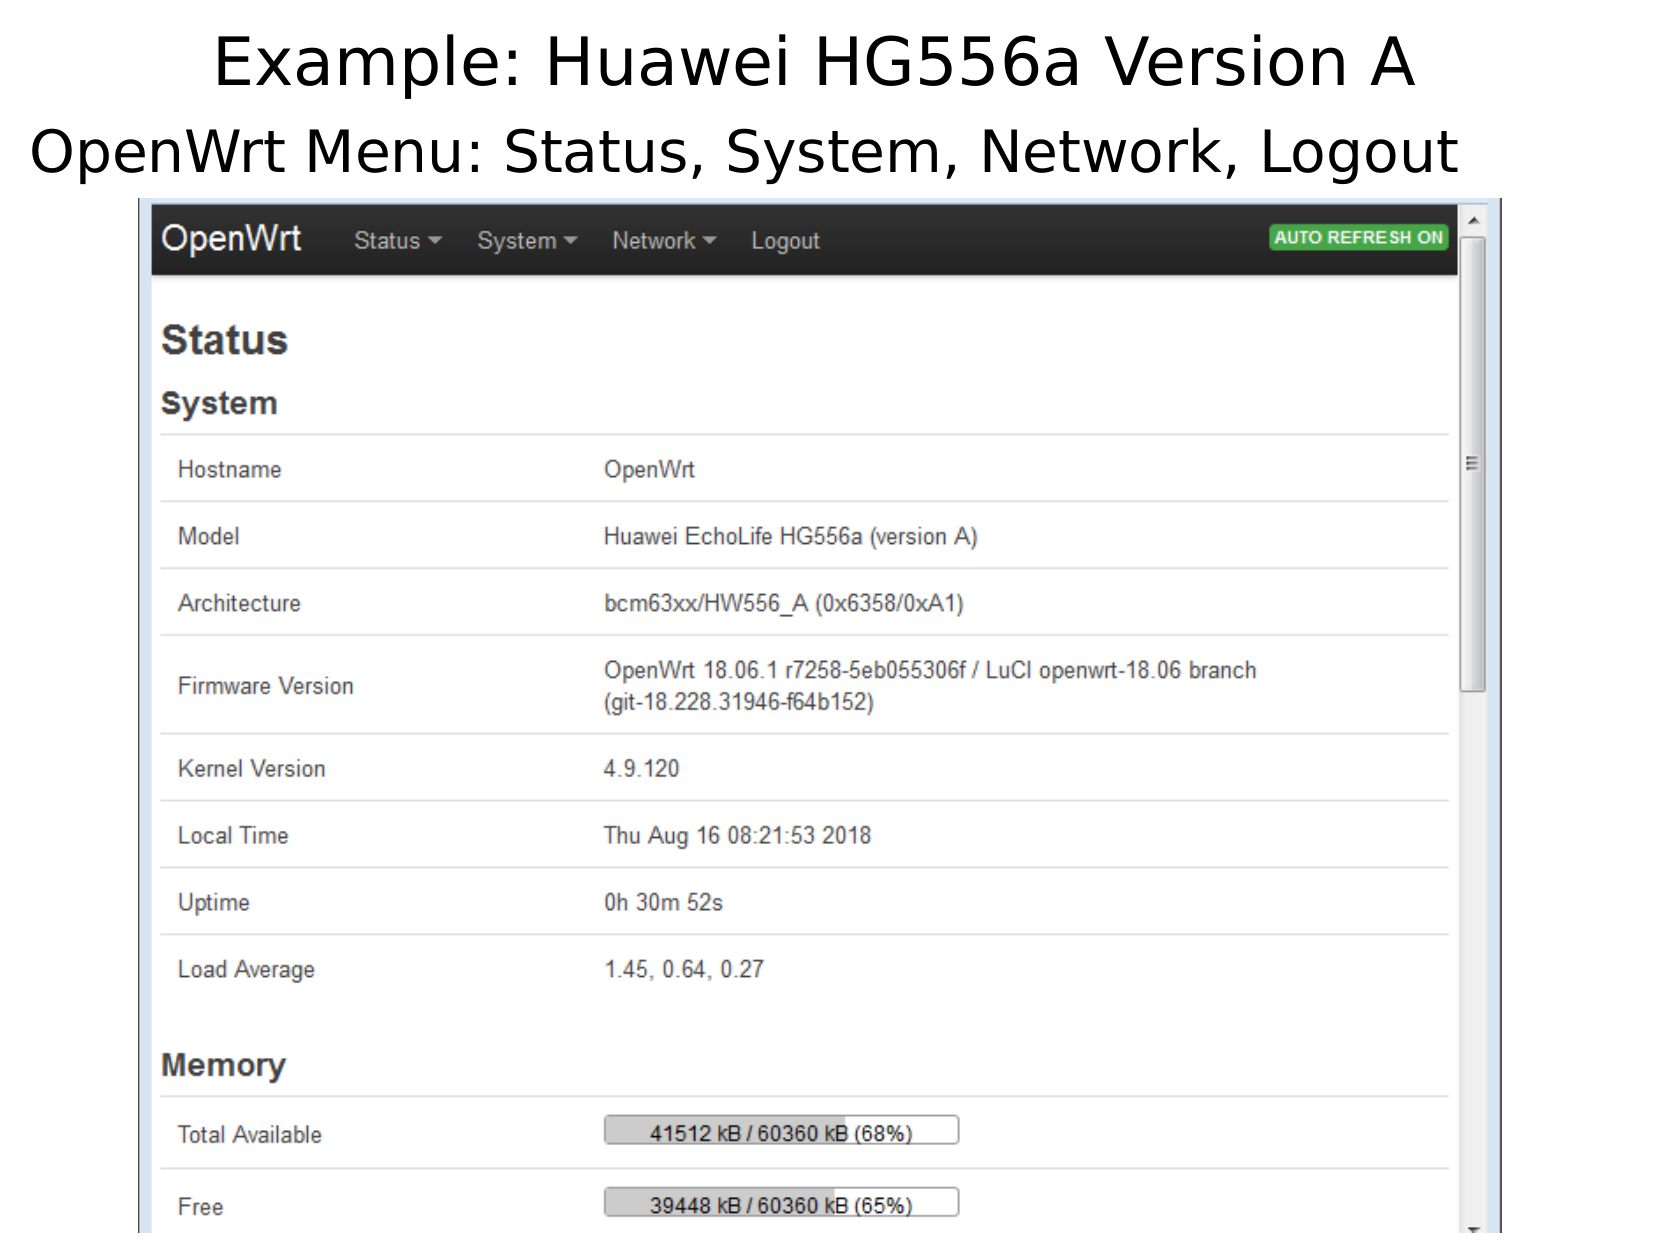

# Example: Huawei HG556a Version A
OpenWrt Menu: Status, System, Network, Logout